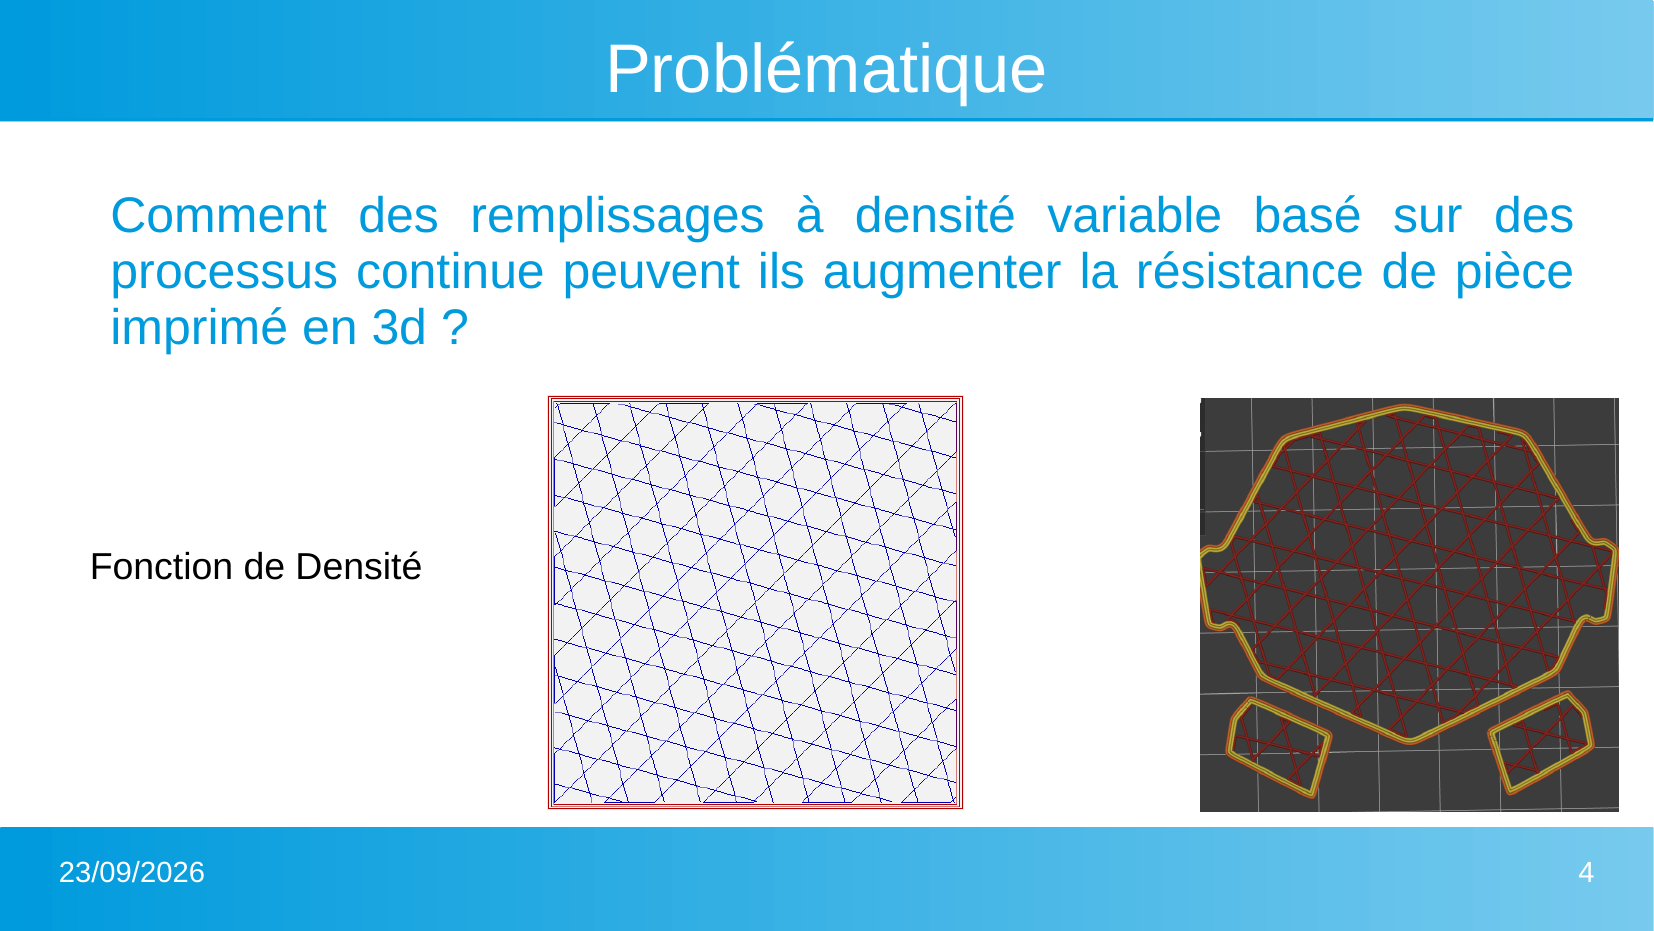

# Problématique
Comment des remplissages à densité variable basé sur des processus continue peuvent ils augmenter la résistance de pièce imprimé en 3d ?
Fonction de Densité
4